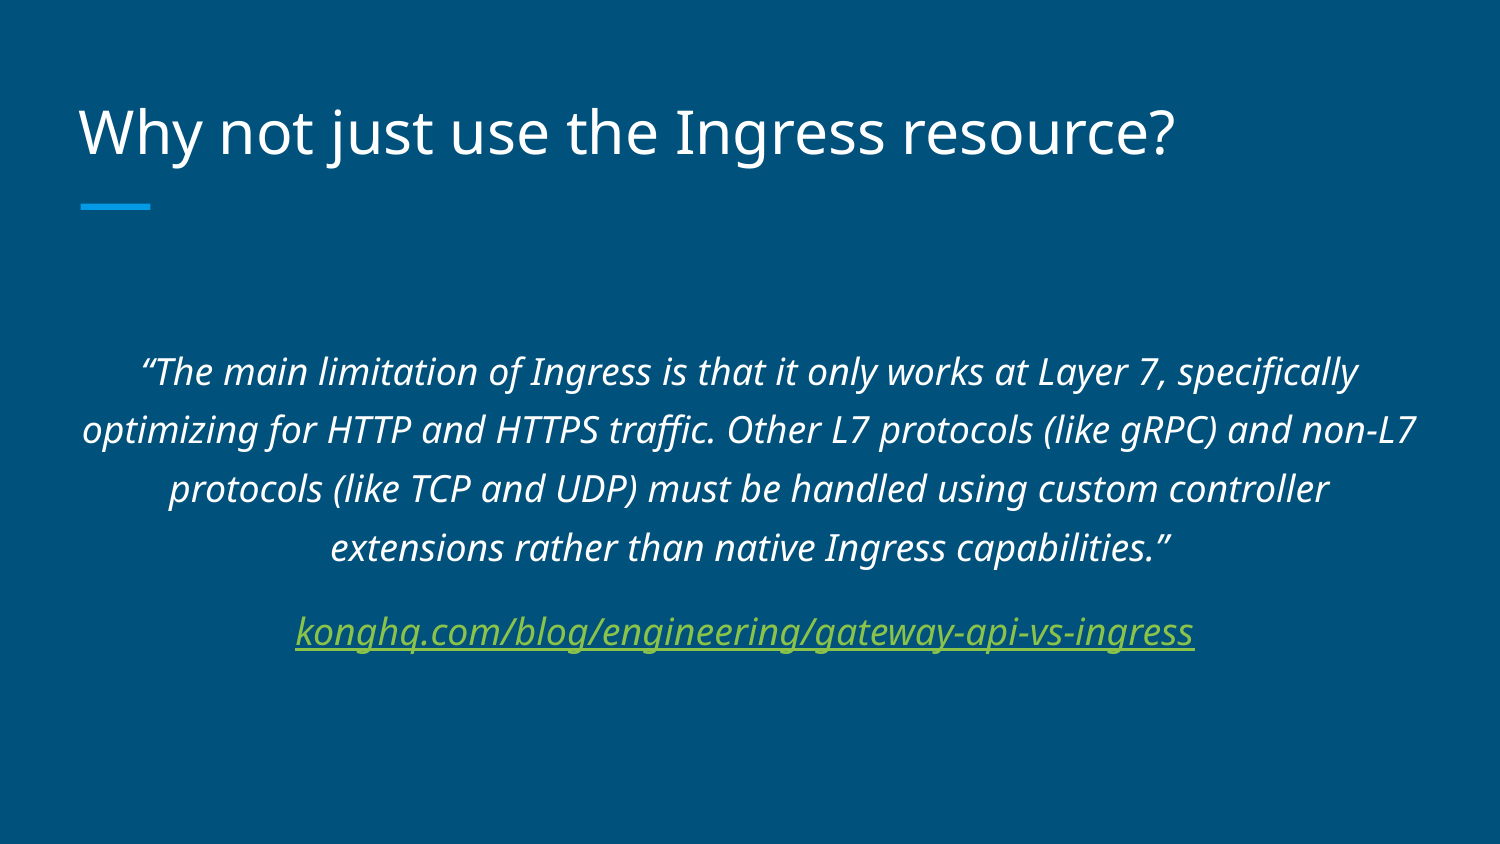

# Why not just use the Ingress resource?
“The main limitation of Ingress is that it only works at Layer 7, specifically optimizing for HTTP and HTTPS traffic. Other L7 protocols (like gRPC) and non-L7 protocols (like TCP and UDP) must be handled using custom controller extensions rather than native Ingress capabilities.”
konghq.com/blog/engineering/gateway-api-vs-ingress